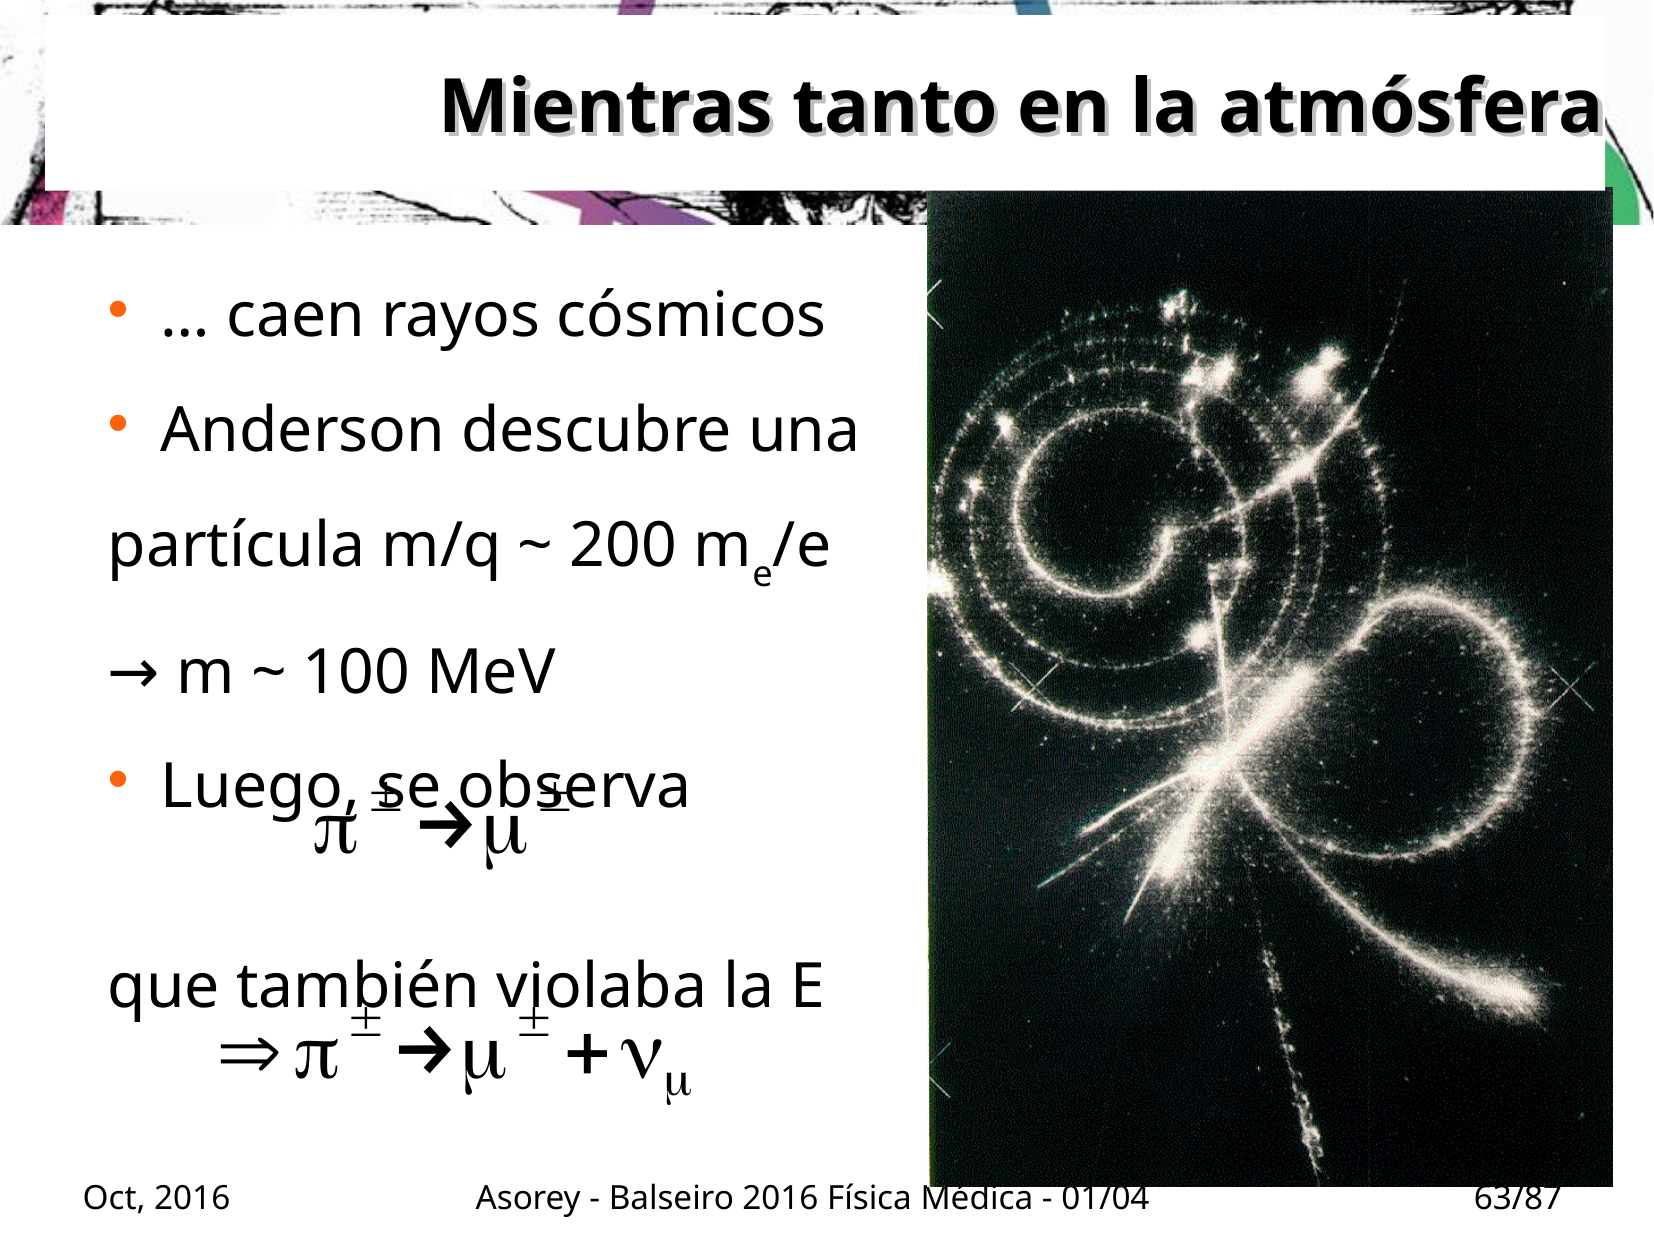

Mientras tanto en la atmósfera
# … caen rayos cósmicos
Anderson descubre una
partícula m/q ~ 200 me/e
→ m ~ 100 MeV
Luego, se observa
que también violaba la E
Oct, 2016
Asorey - Balseiro 2016 Física Médica - 01/04
63